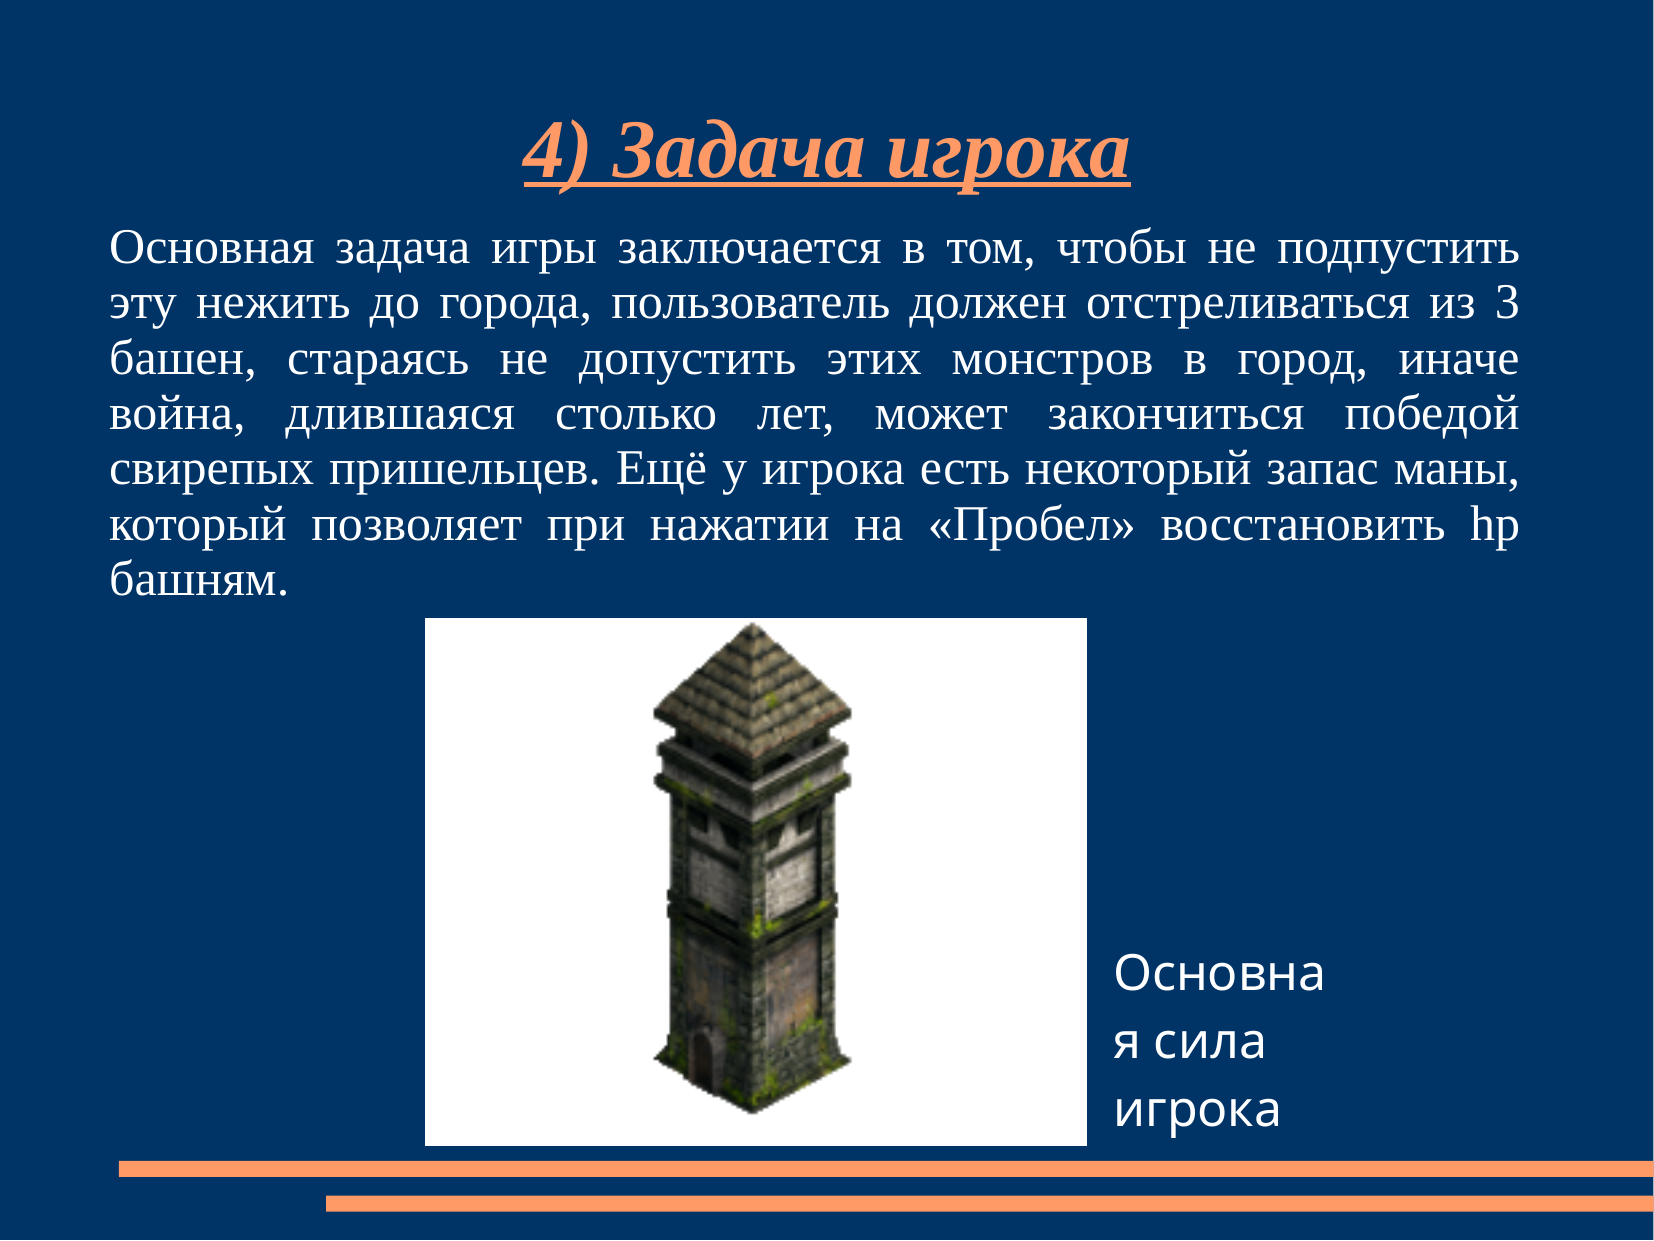

# 4) Задача игрока
Основная задача игры заключается в том, чтобы не подпустить эту нежить до города, пользователь должен отстреливаться из 3 башен, стараясь не допустить этих монстров в город, иначе война, длившаяся столько лет, может закончиться победой свирепых пришельцев. Ещё у игрока есть некоторый запас маны, который позволяет при нажатии на «Пробел» восстановить hp башням.
Основная сила игрока